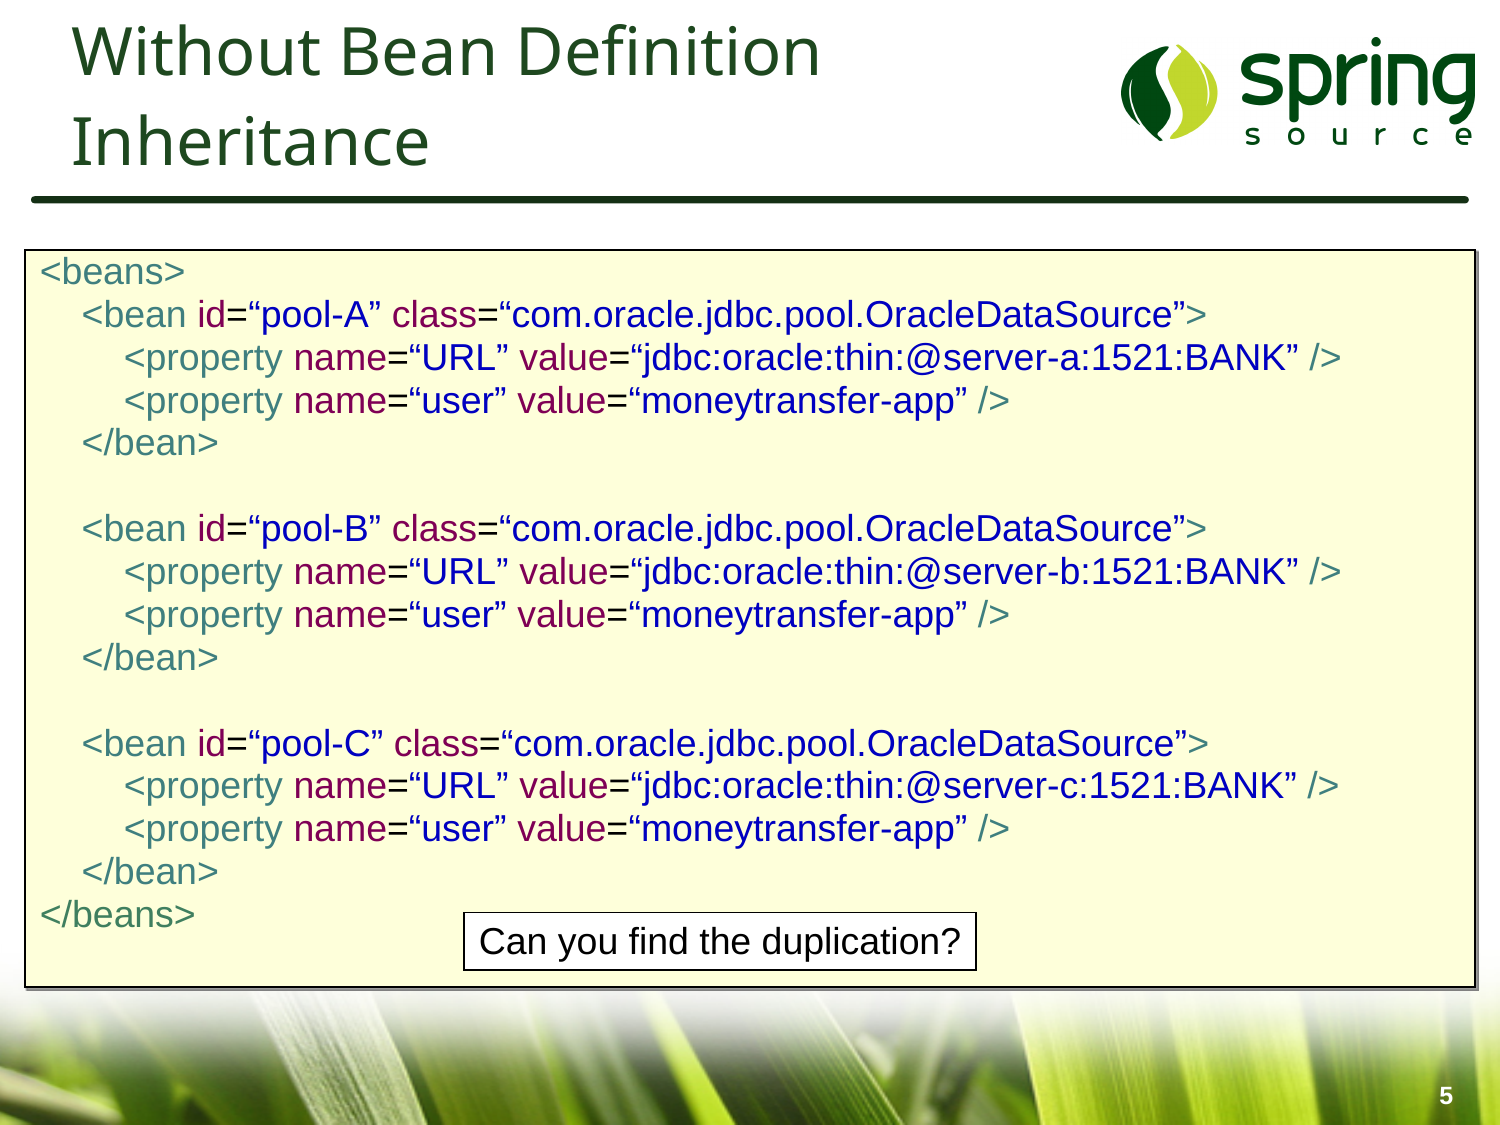

# Without Bean Definition Inheritance
<beans>
 <bean id=“pool-A” class=“com.oracle.jdbc.pool.OracleDataSource”>
 <property name=“URL” value=“jdbc:oracle:thin:@server-a:1521:BANK” />
 <property name=“user” value=“moneytransfer-app” />
 </bean>
 <bean id=“pool-B” class=“com.oracle.jdbc.pool.OracleDataSource”>
 <property name=“URL” value=“jdbc:oracle:thin:@server-b:1521:BANK” />
 <property name=“user” value=“moneytransfer-app” />
 </bean>
 <bean id=“pool-C” class=“com.oracle.jdbc.pool.OracleDataSource”>
 <property name=“URL” value=“jdbc:oracle:thin:@server-c:1521:BANK” />
 <property name=“user” value=“moneytransfer-app” />
 </bean>
</beans>
Can you find the duplication?